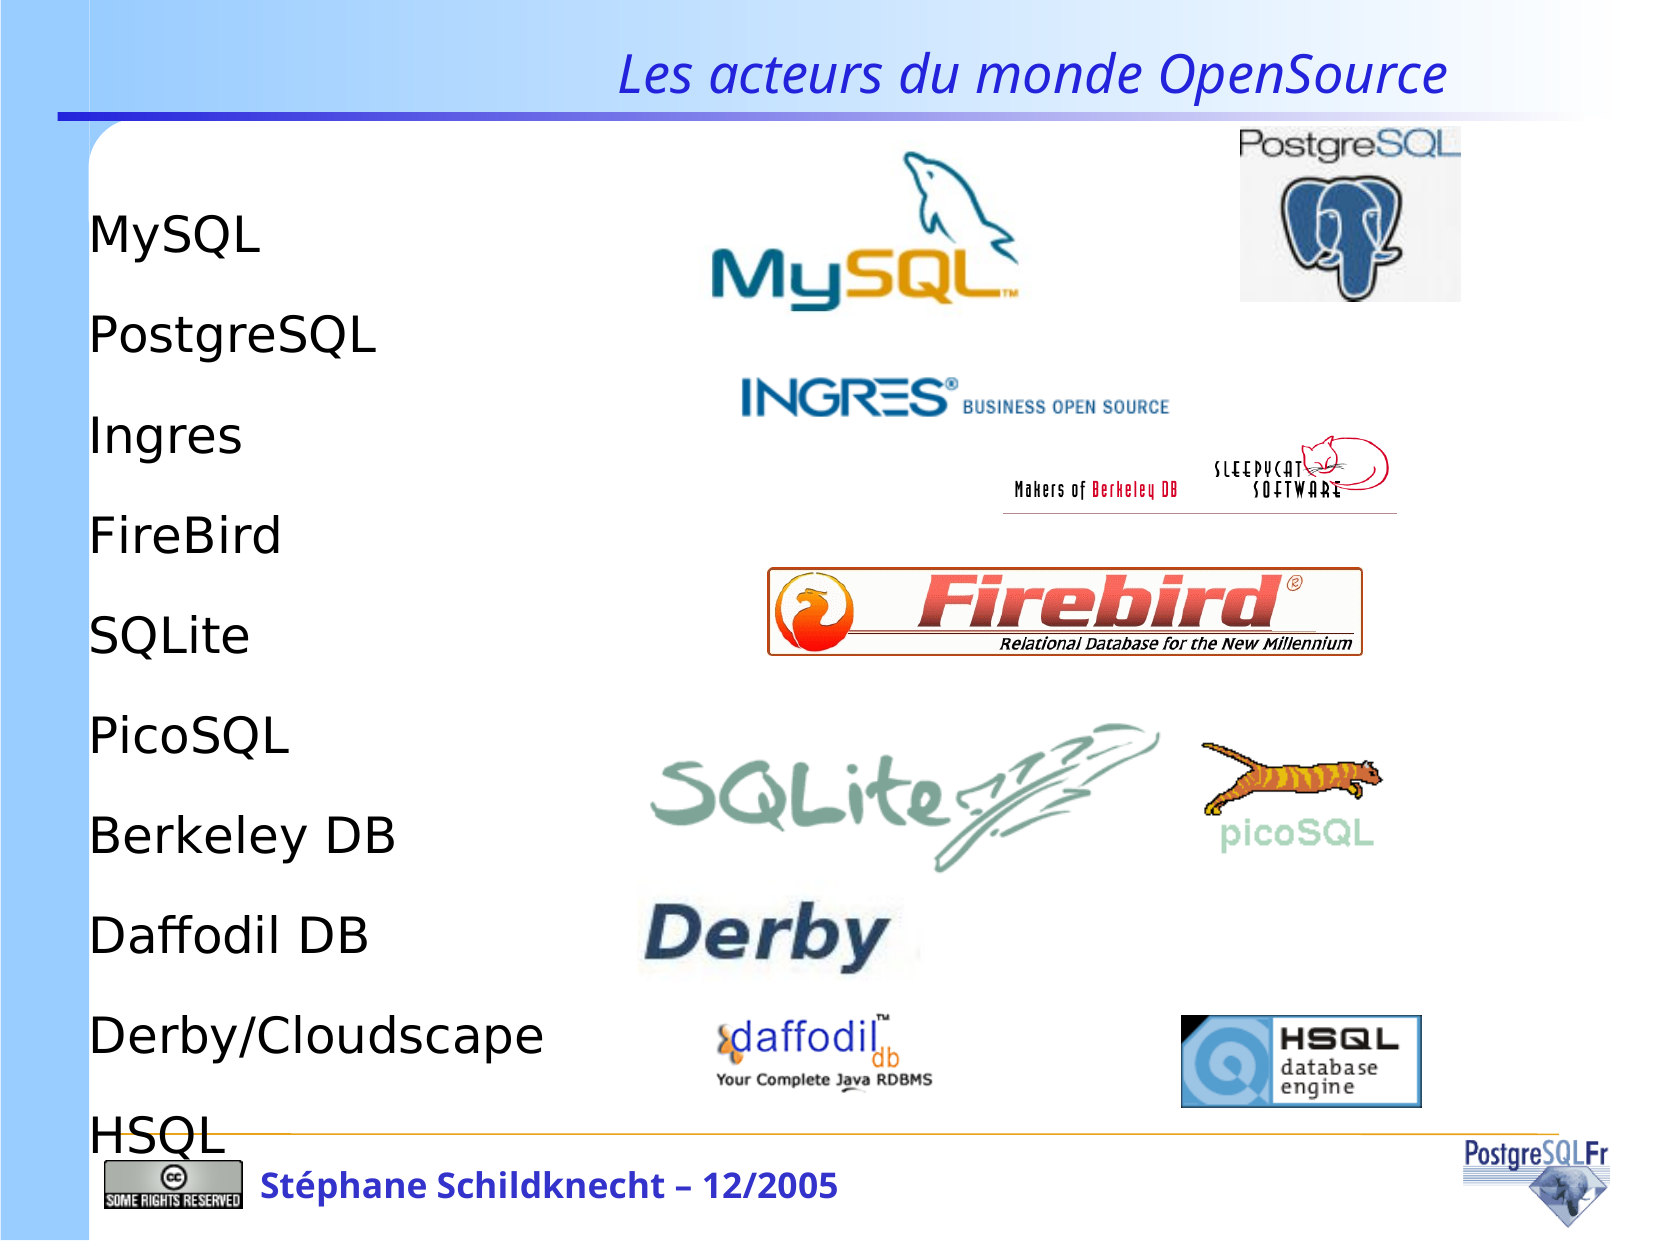

# Les acteurs du monde OpenSource
MySQL
PostgreSQL
Ingres
FireBird
SQLite
PicoSQL
Berkeley DB
Daffodil DB
Derby/Cloudscape
HSQL